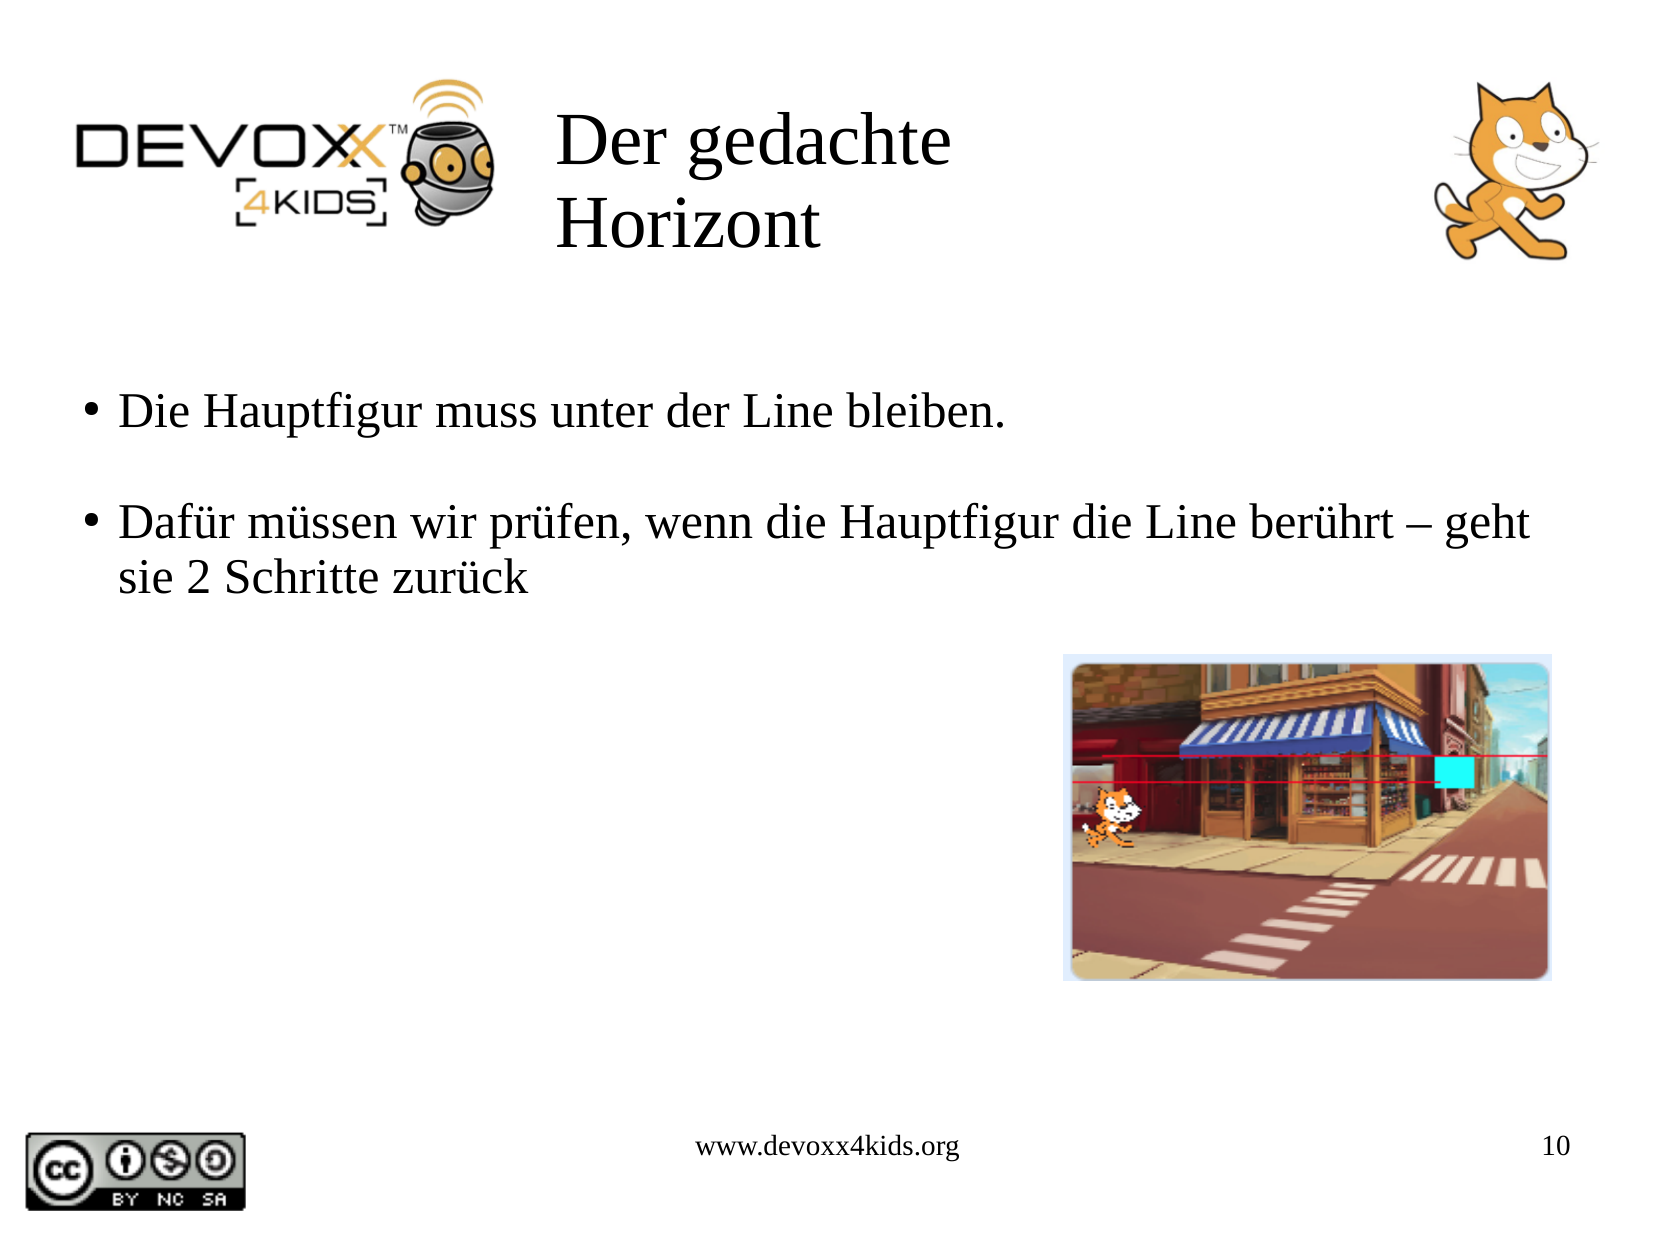

# Der gedachte Horizont
Die Hauptfigur muss unter der Line bleiben.
Dafür müssen wir prüfen, wenn die Hauptfigur die Line berührt – geht sie 2 Schritte zurück
www.devoxx4kids.org
10